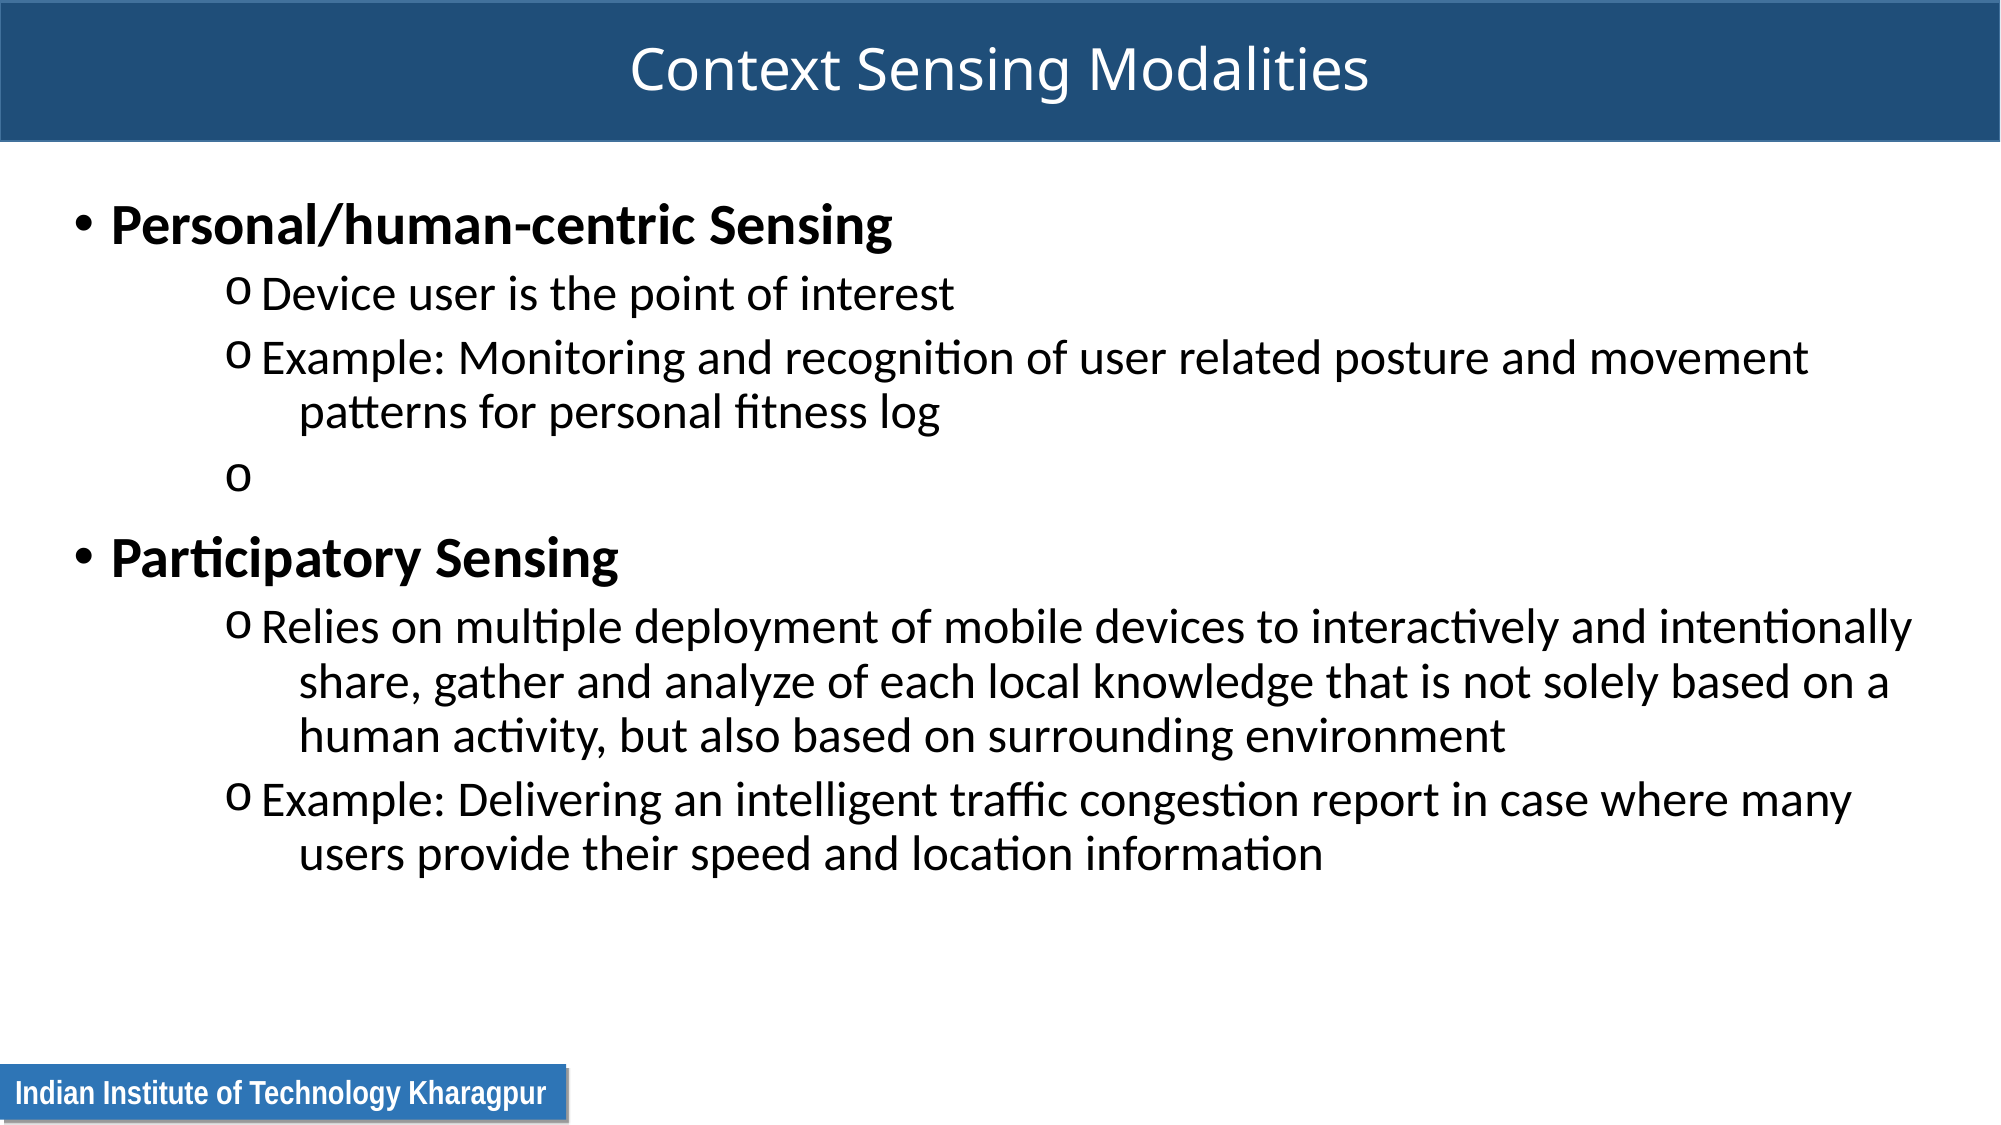

Context Sensing Modalities
# Personal/human-centric Sensing
Device user is the point of interest
Example: Monitoring and recognition of user related posture and movement patterns for personal fitness log
Participatory Sensing
Relies on multiple deployment of mobile devices to interactively and intentionally share, gather and analyze of each local knowledge that is not solely based on a human activity, but also based on surrounding environment
Example: Delivering an intelligent traffic congestion report in case where many users provide their speed and location information